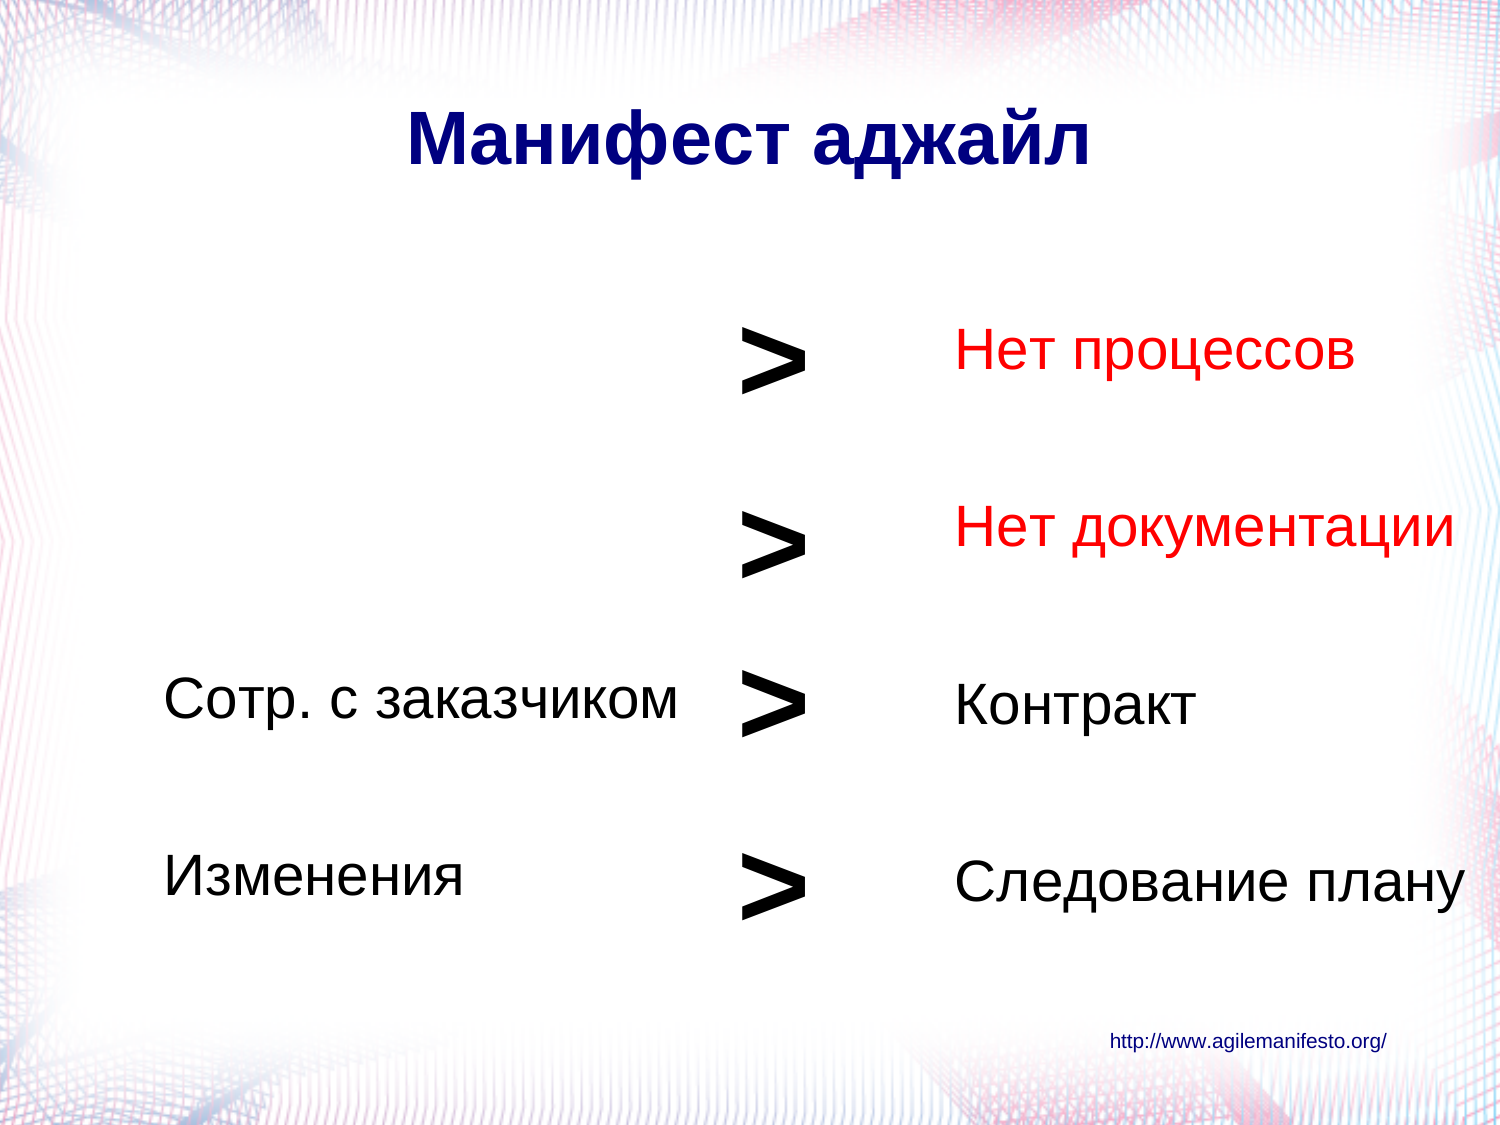

# Манифест аджайл
>
Сотр. с заказчиком
Изменения
Нет процессов
Нет документации
Контракт
Следование плану
>
>
>
http://www.agilemanifesto.org/